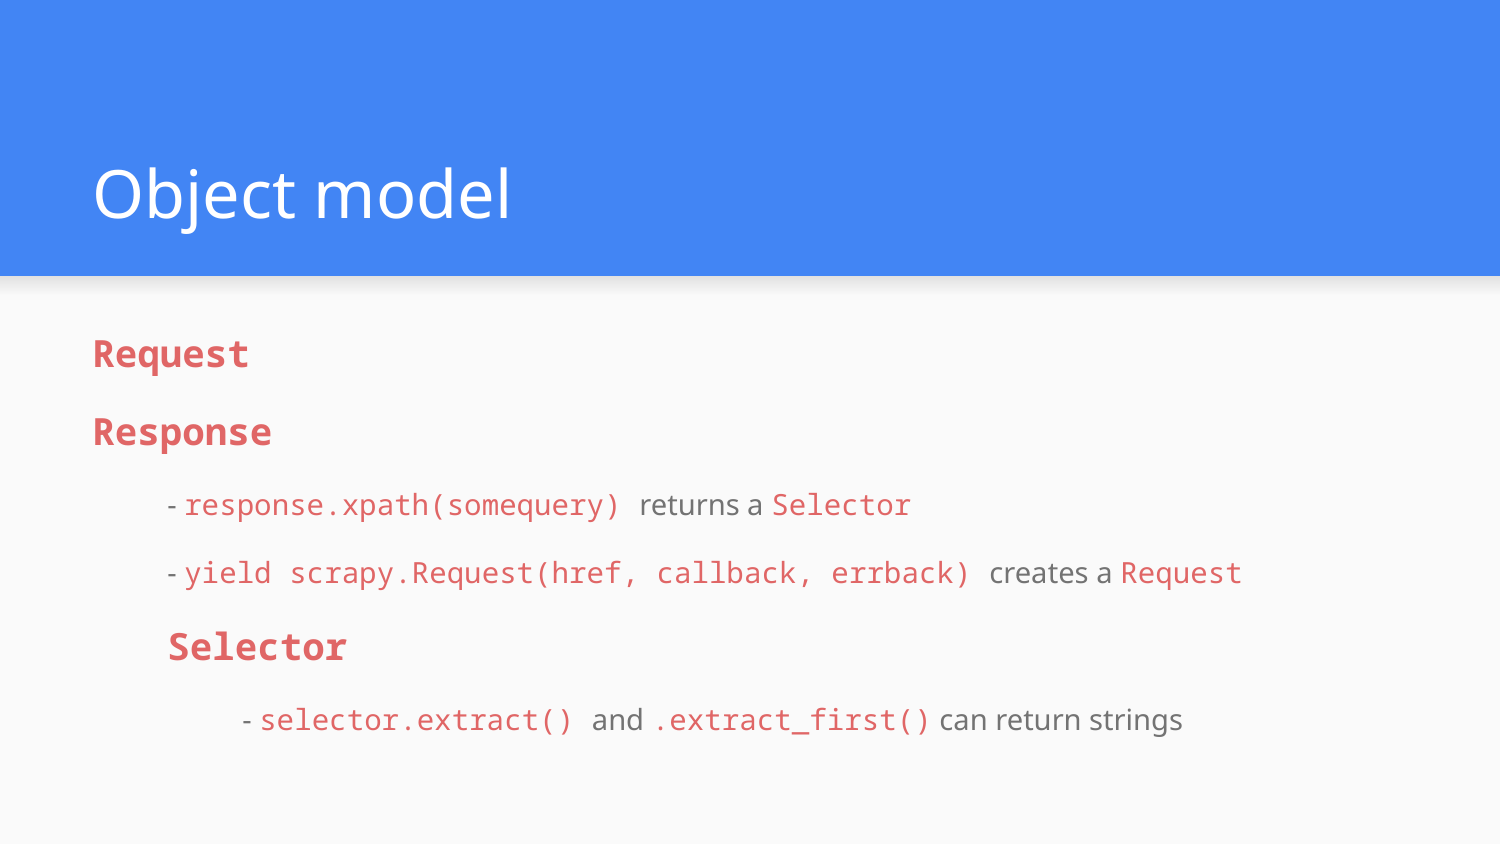

# Object model
Request
Response
- response.xpath(somequery) returns a Selector
	- yield scrapy.Request(href, callback, errback) creates a Request
	Selector
- selector.extract() and .extract_first() can return strings